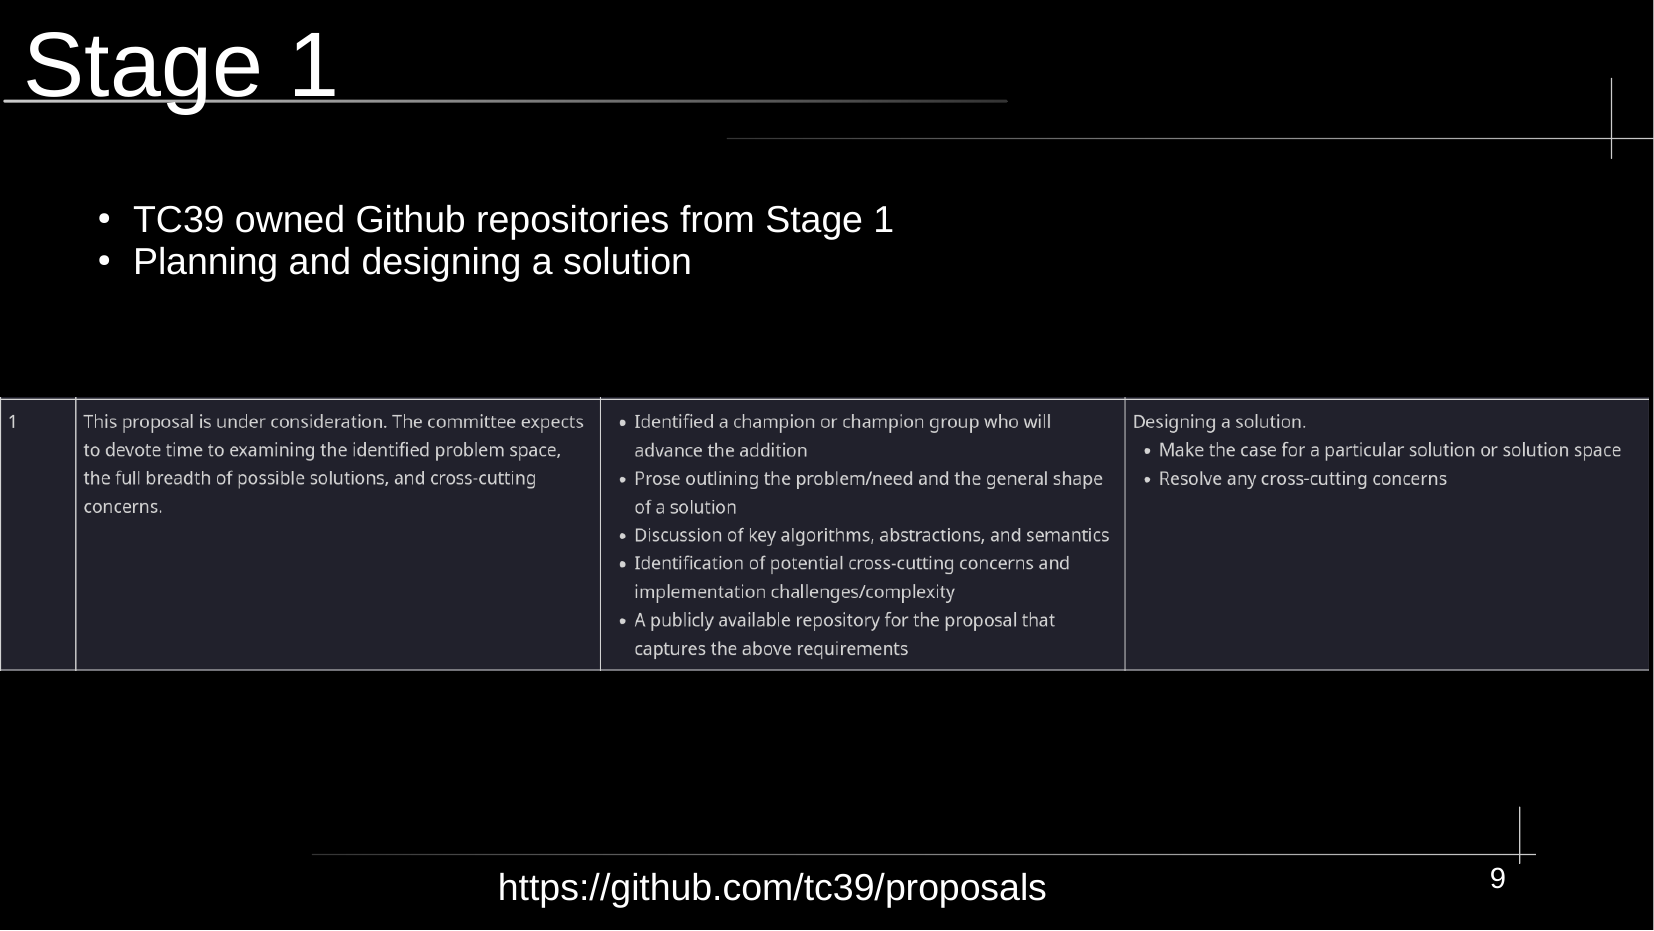

# Stage 1
TC39 owned Github repositories from Stage 1
Planning and designing a solution
https://github.com/tc39/proposals
9